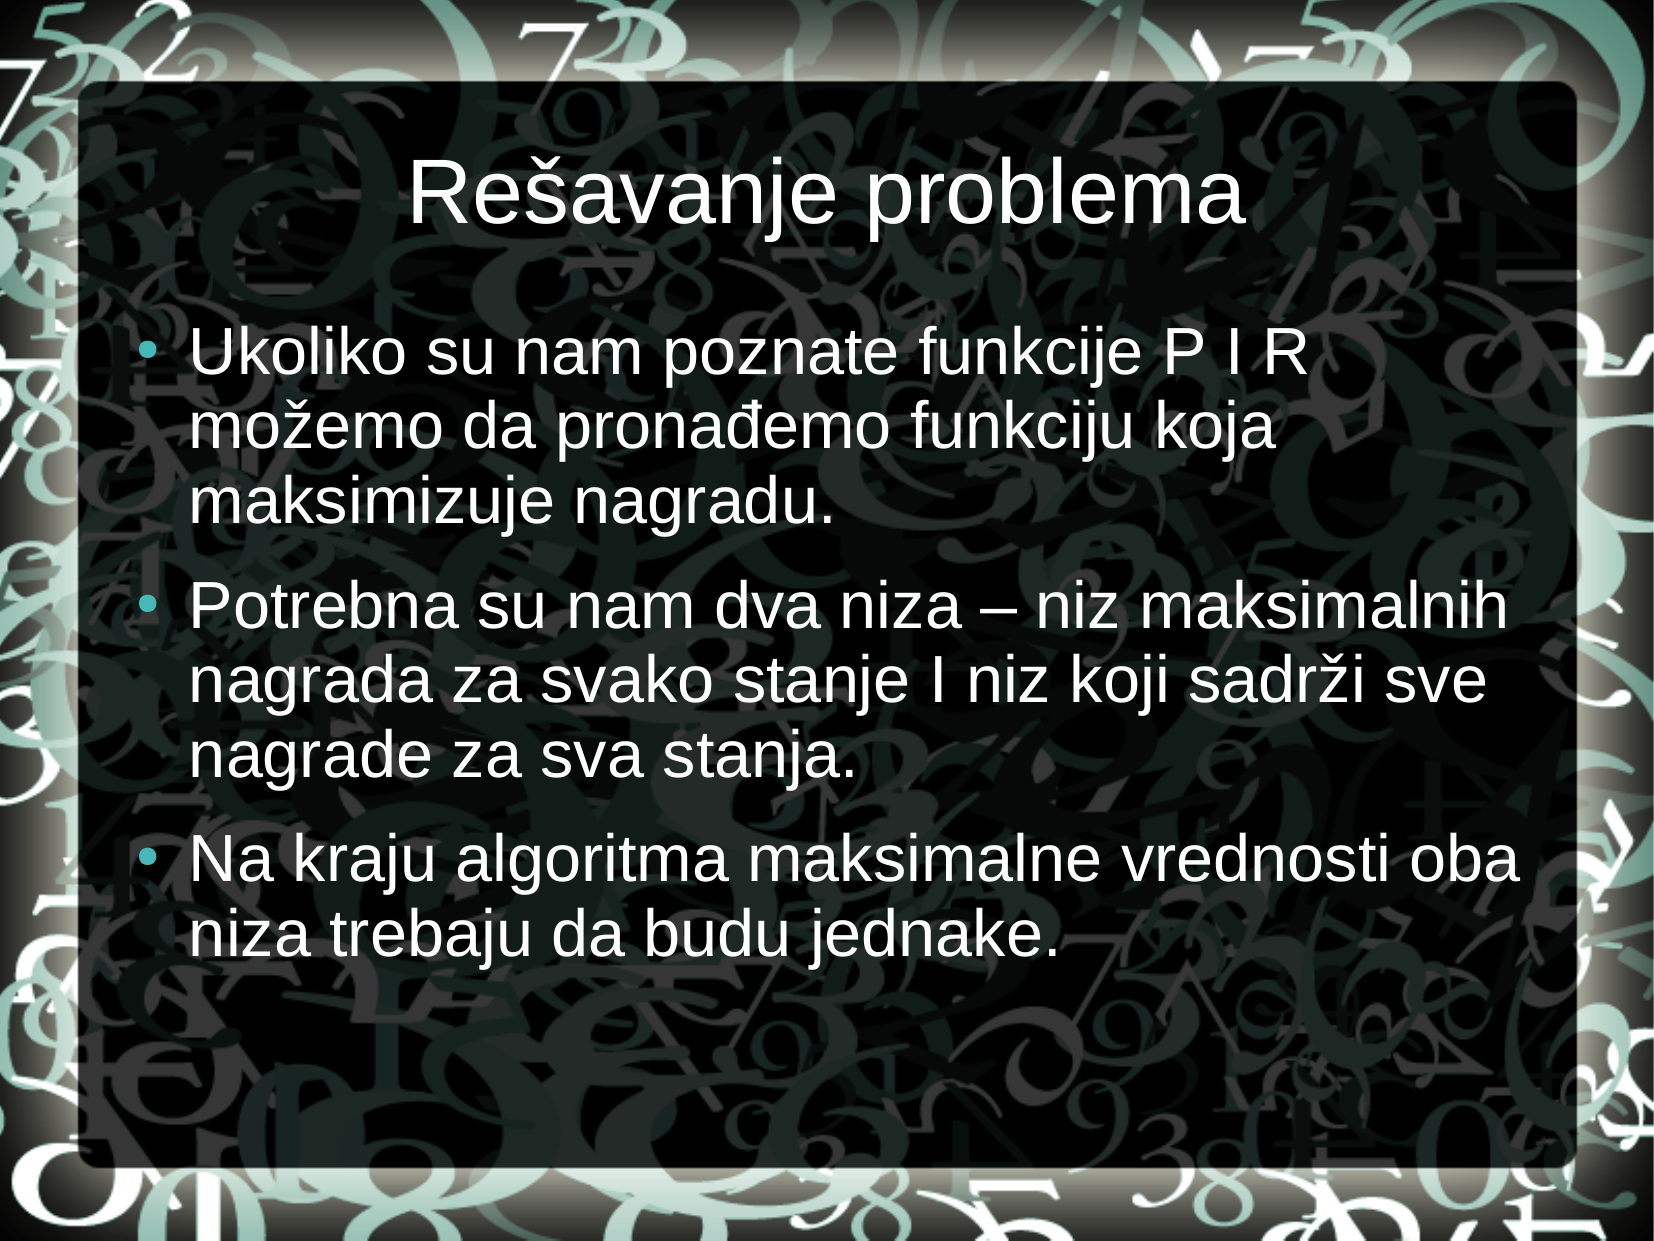

# Rešavanje problema
Ukoliko su nam poznate funkcije P I R možemo da pronađemo funkciju koja maksimizuje nagradu.
Potrebna su nam dva niza – niz maksimalnih nagrada za svako stanje I niz koji sadrži sve nagrade za sva stanja.
Na kraju algoritma maksimalne vrednosti oba niza trebaju da budu jednake.